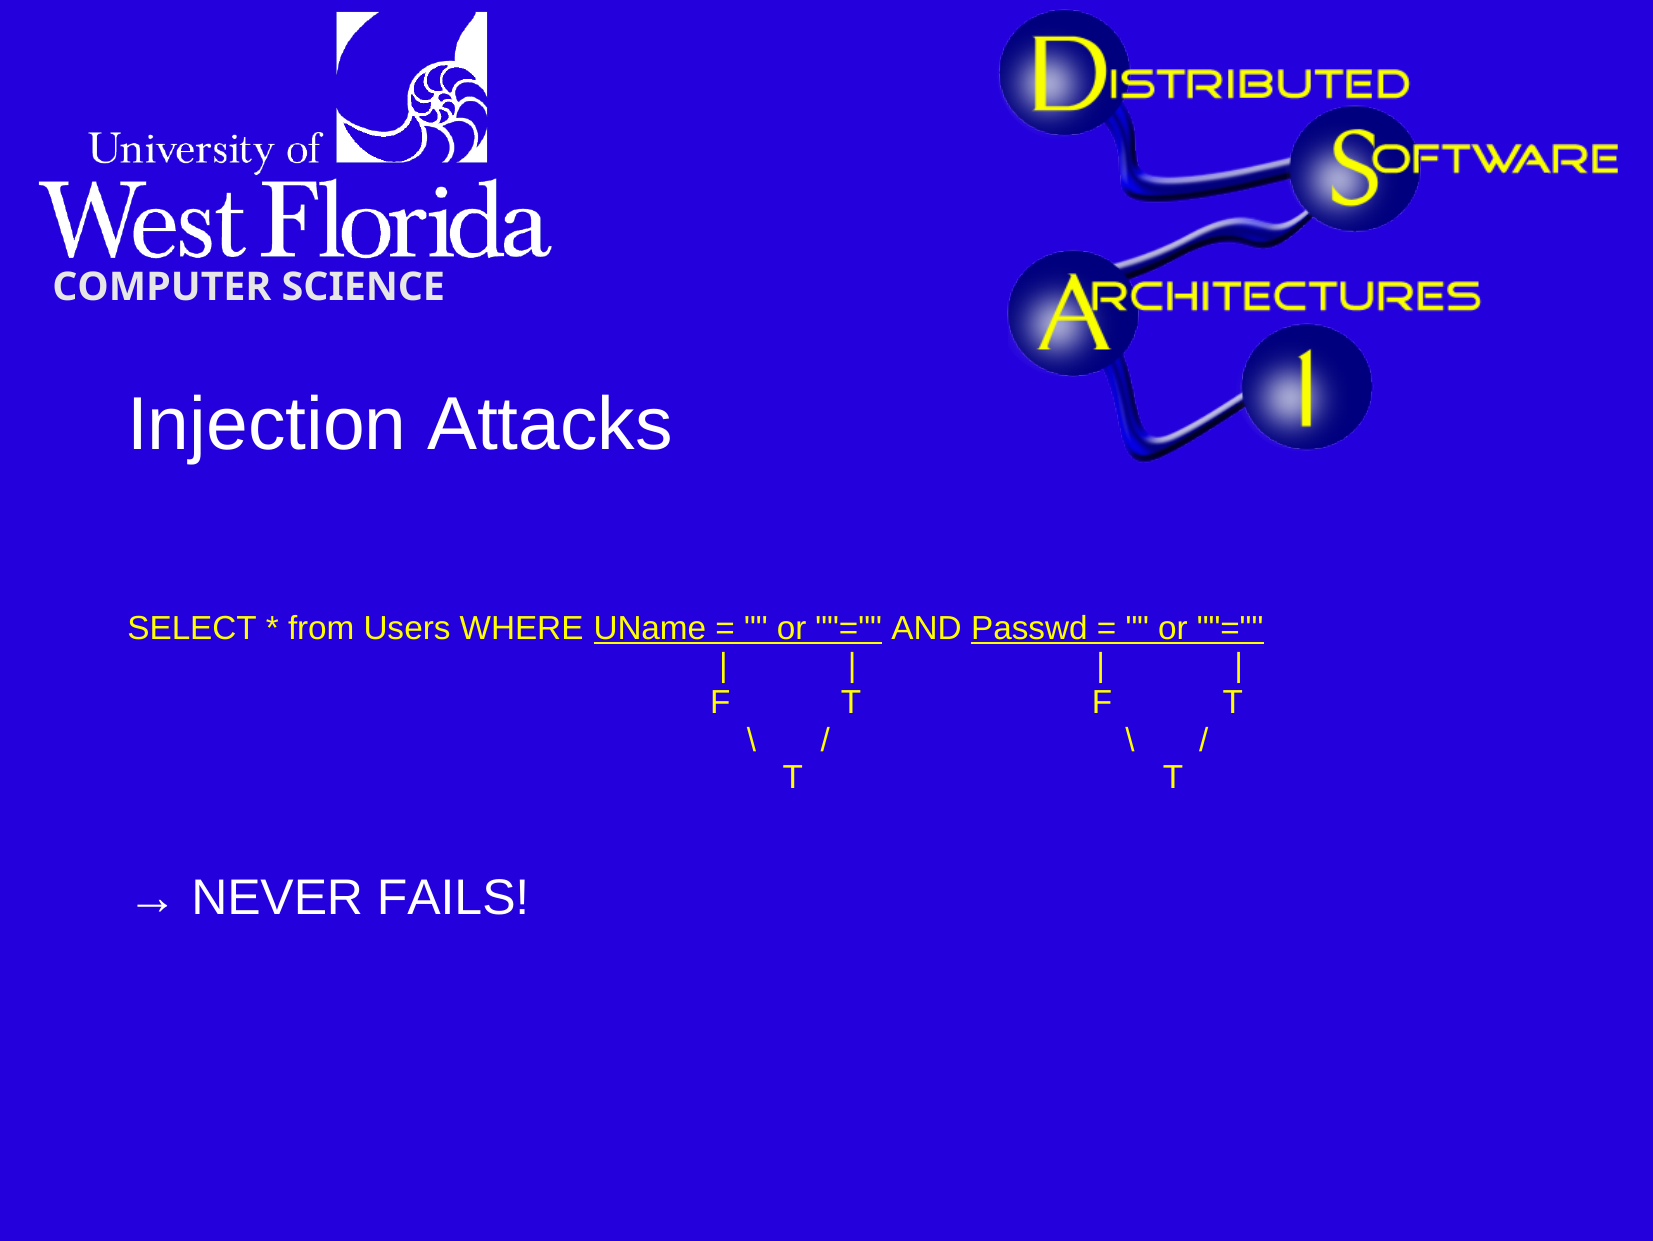

COMPUTER SCIENCE
Injection Attacks
SELECT * from Users WHERE UName = "" or ""="" AND Passwd = "" or ""=""
 | | | |
 F T F T
 \ / \ /
								 T T
→ NEVER FAILS!